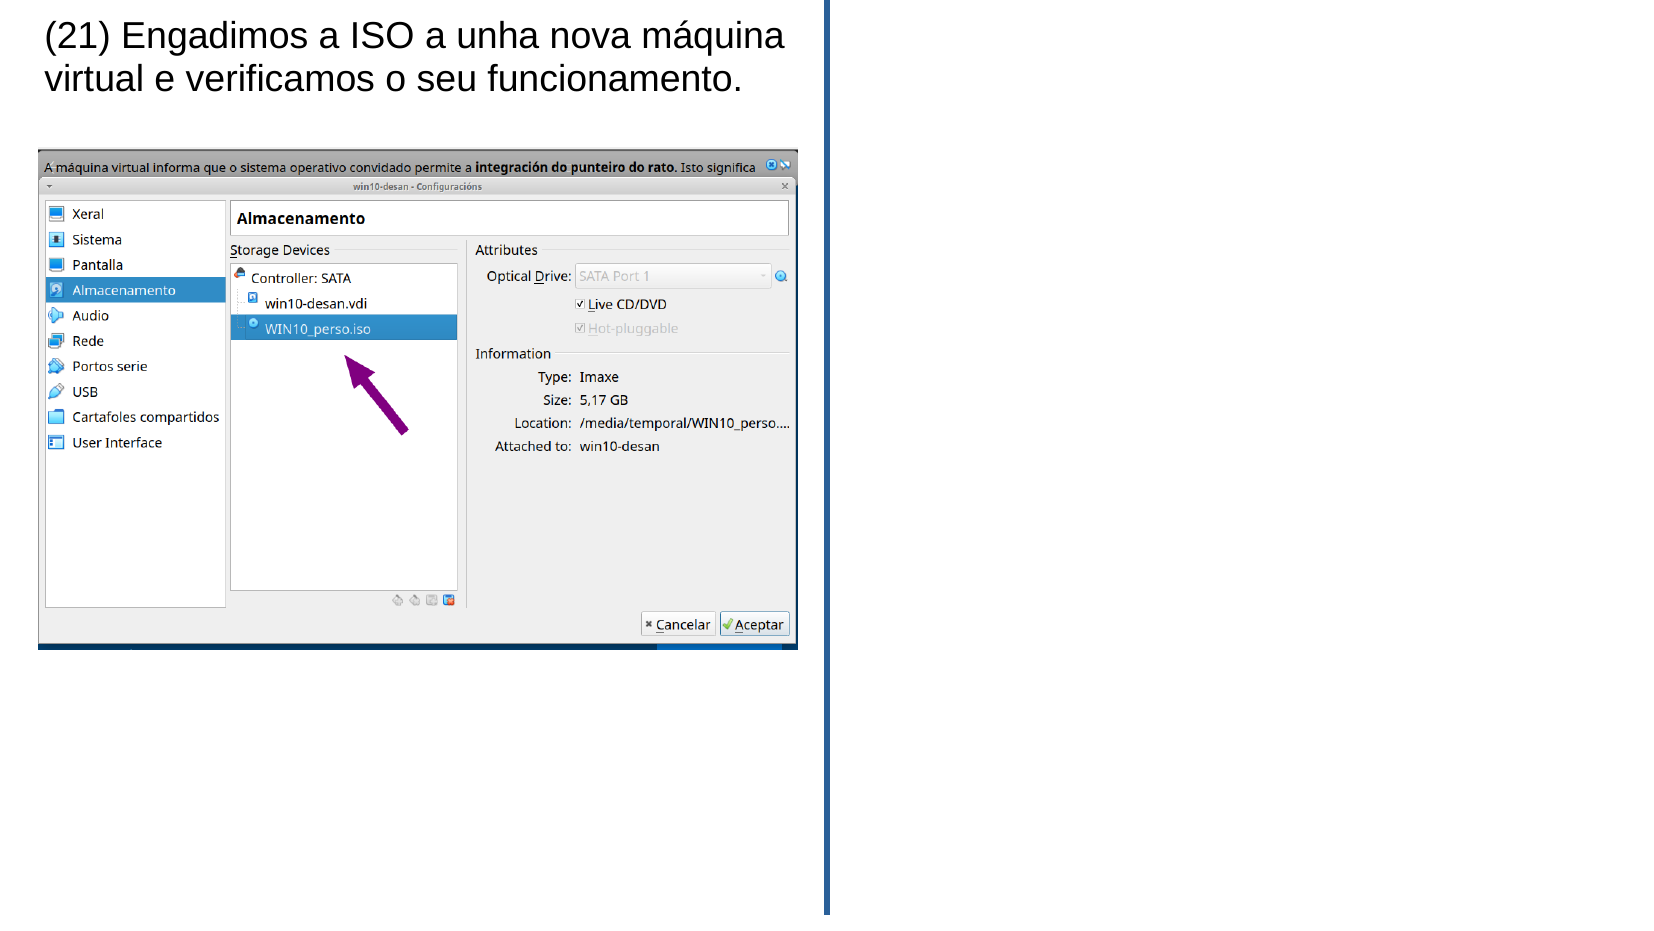

(21) Engadimos a ISO a unha nova máquina virtual e verificamos o seu funcionamento.